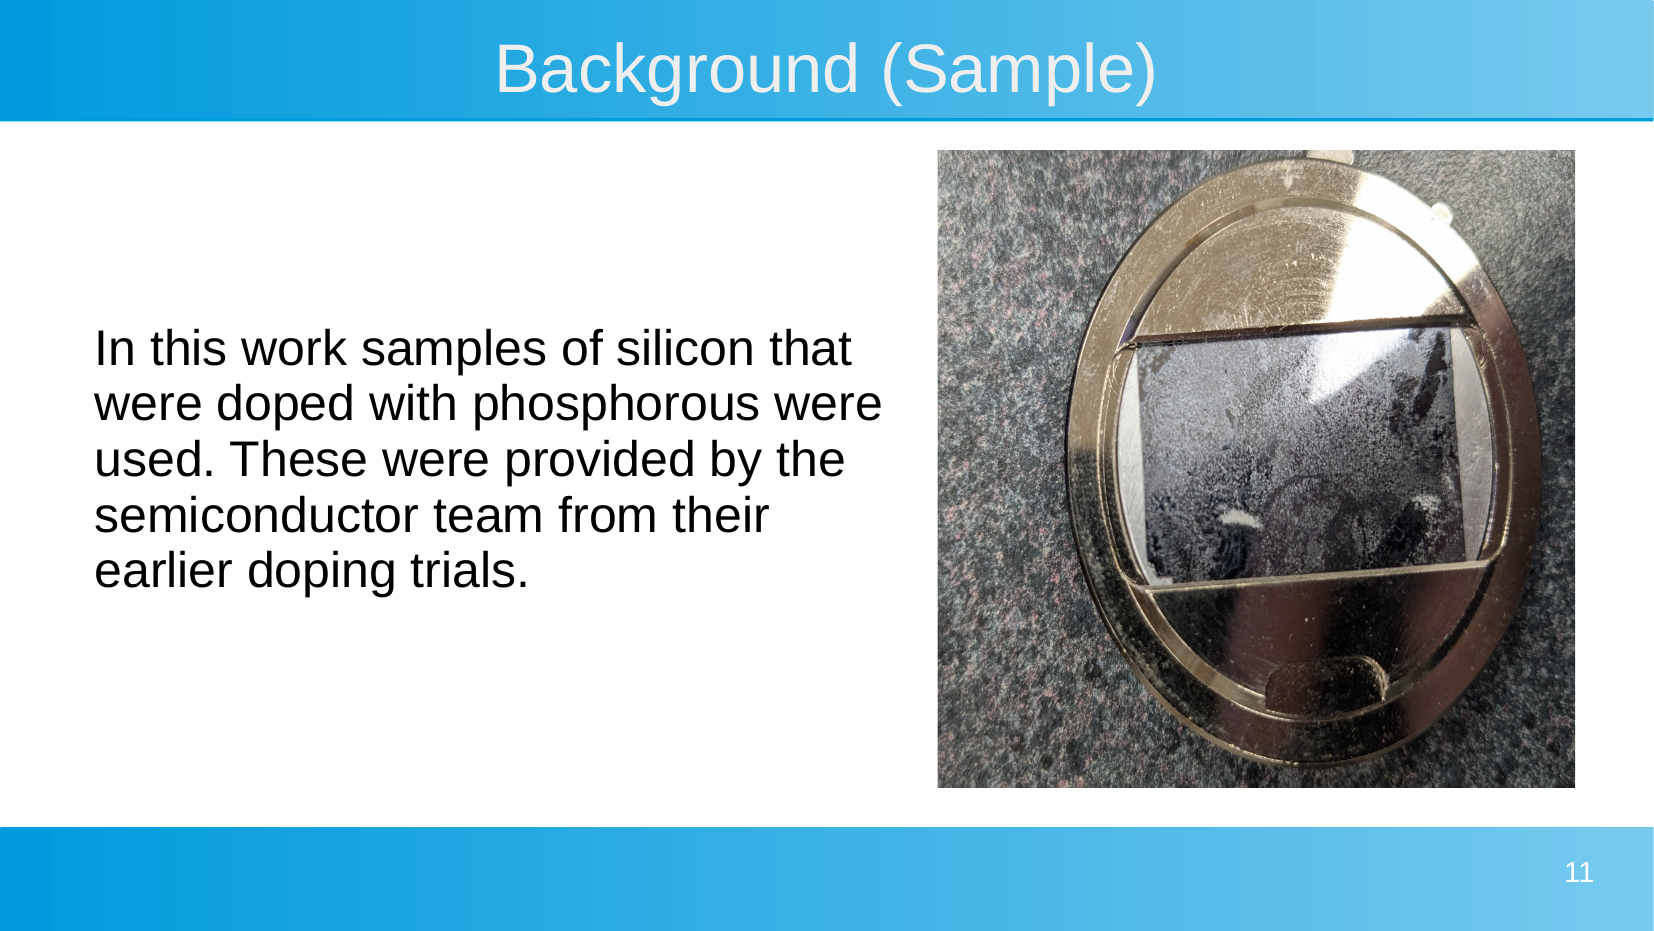

# Background (Sample)
In this work samples of silicon that were doped with phosphorous were used. These were provided by the semiconductor team from their earlier doping trials.
11